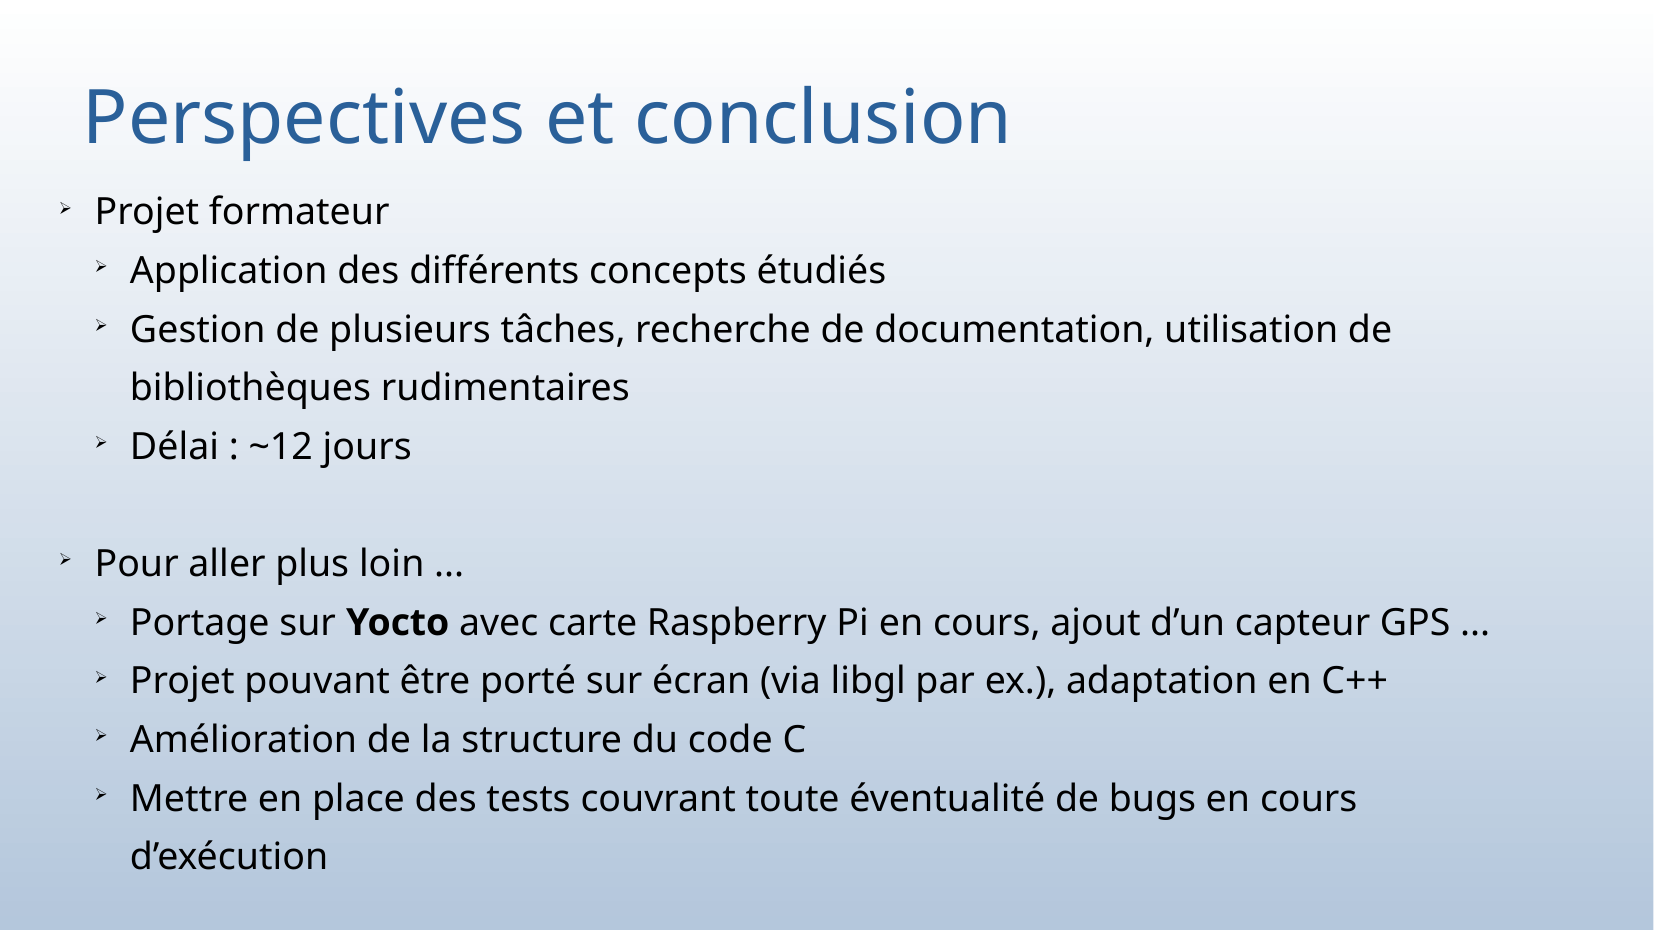

# Perspectives et conclusion
Projet formateur
Application des différents concepts étudiés
Gestion de plusieurs tâches, recherche de documentation, utilisation de bibliothèques rudimentaires
Délai : ~12 jours
Pour aller plus loin ...
Portage sur Yocto avec carte Raspberry Pi en cours, ajout d’un capteur GPS ...
Projet pouvant être porté sur écran (via libgl par ex.), adaptation en C++
Amélioration de la structure du code C
Mettre en place des tests couvrant toute éventualité de bugs en cours d’exécution